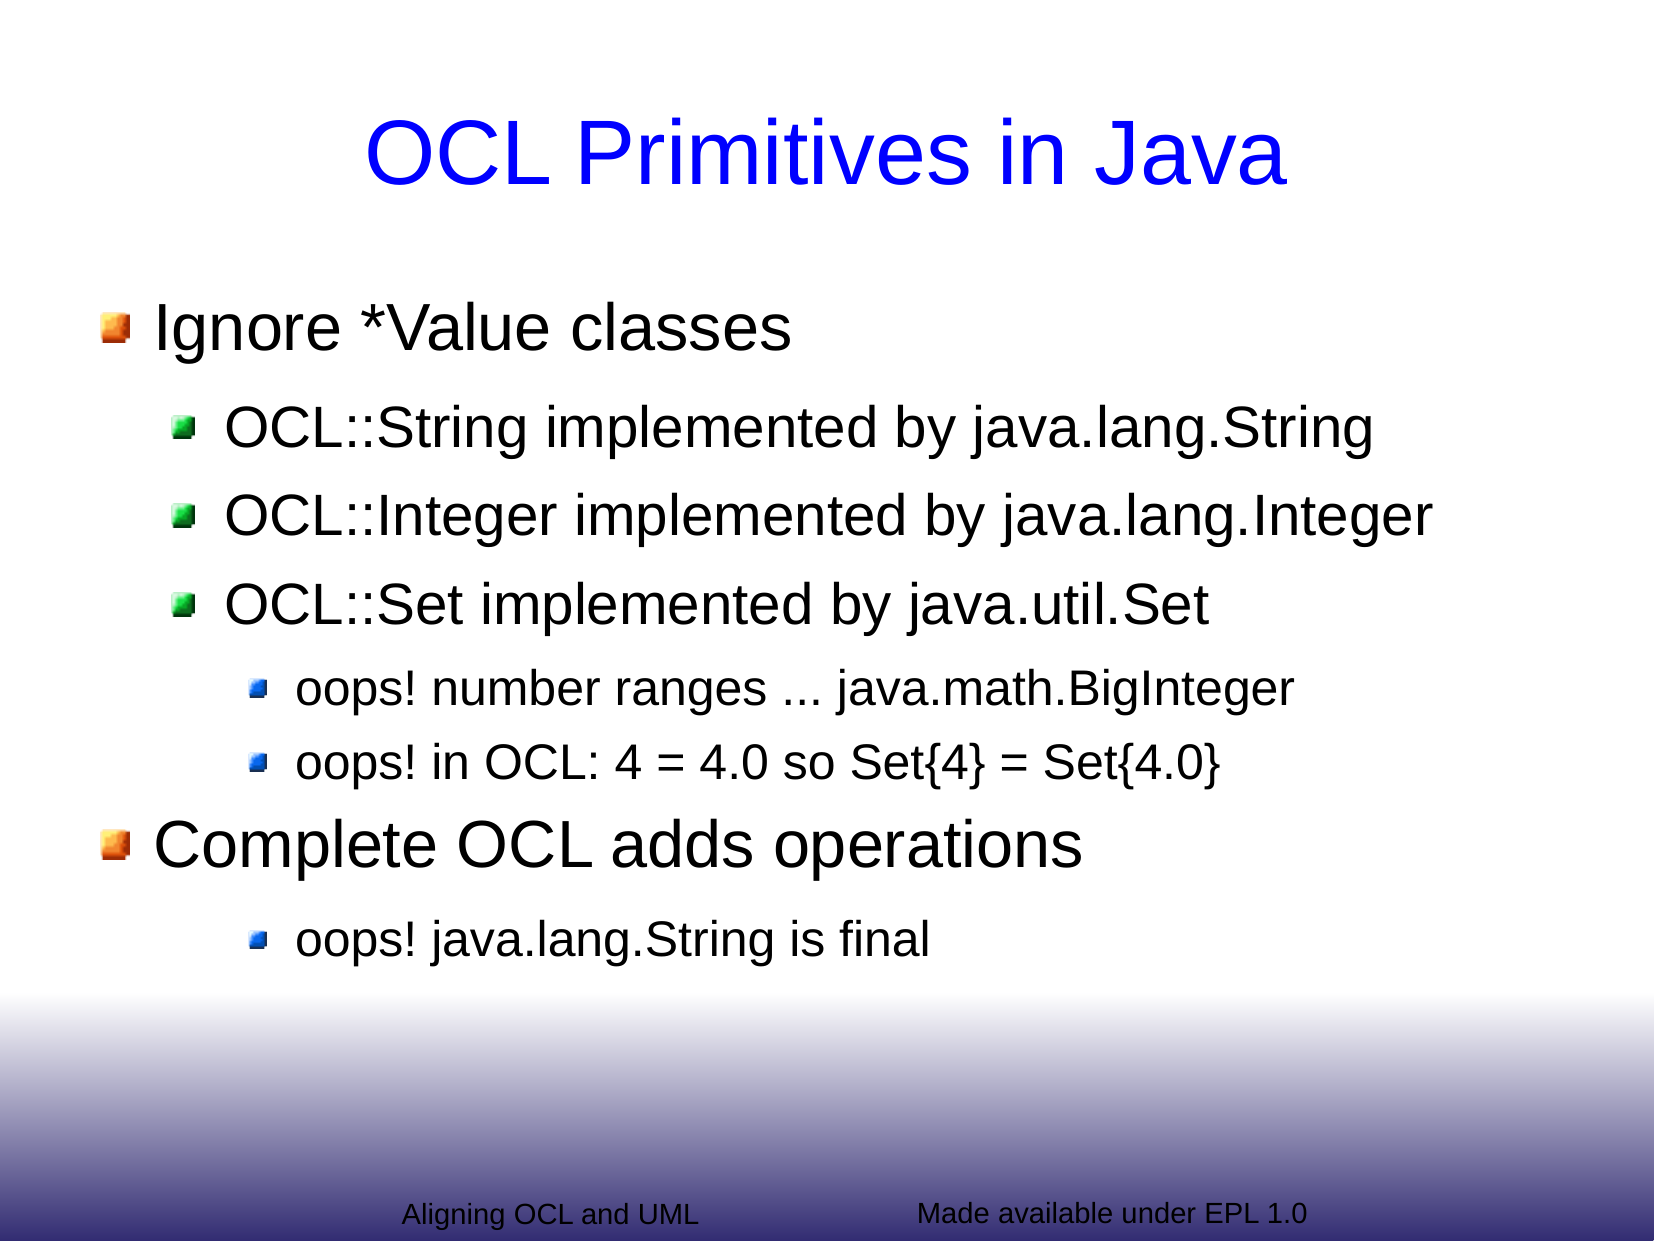

# OCL Primitives in Java
Ignore *Value classes
OCL::String implemented by java.lang.String
OCL::Integer implemented by java.lang.Integer
OCL::Set implemented by java.util.Set
oops! number ranges ... java.math.BigInteger
oops! in OCL: 4 = 4.0 so Set{4} = Set{4.0}
Complete OCL adds operations
oops! java.lang.String is final
Aligning OCL and UML